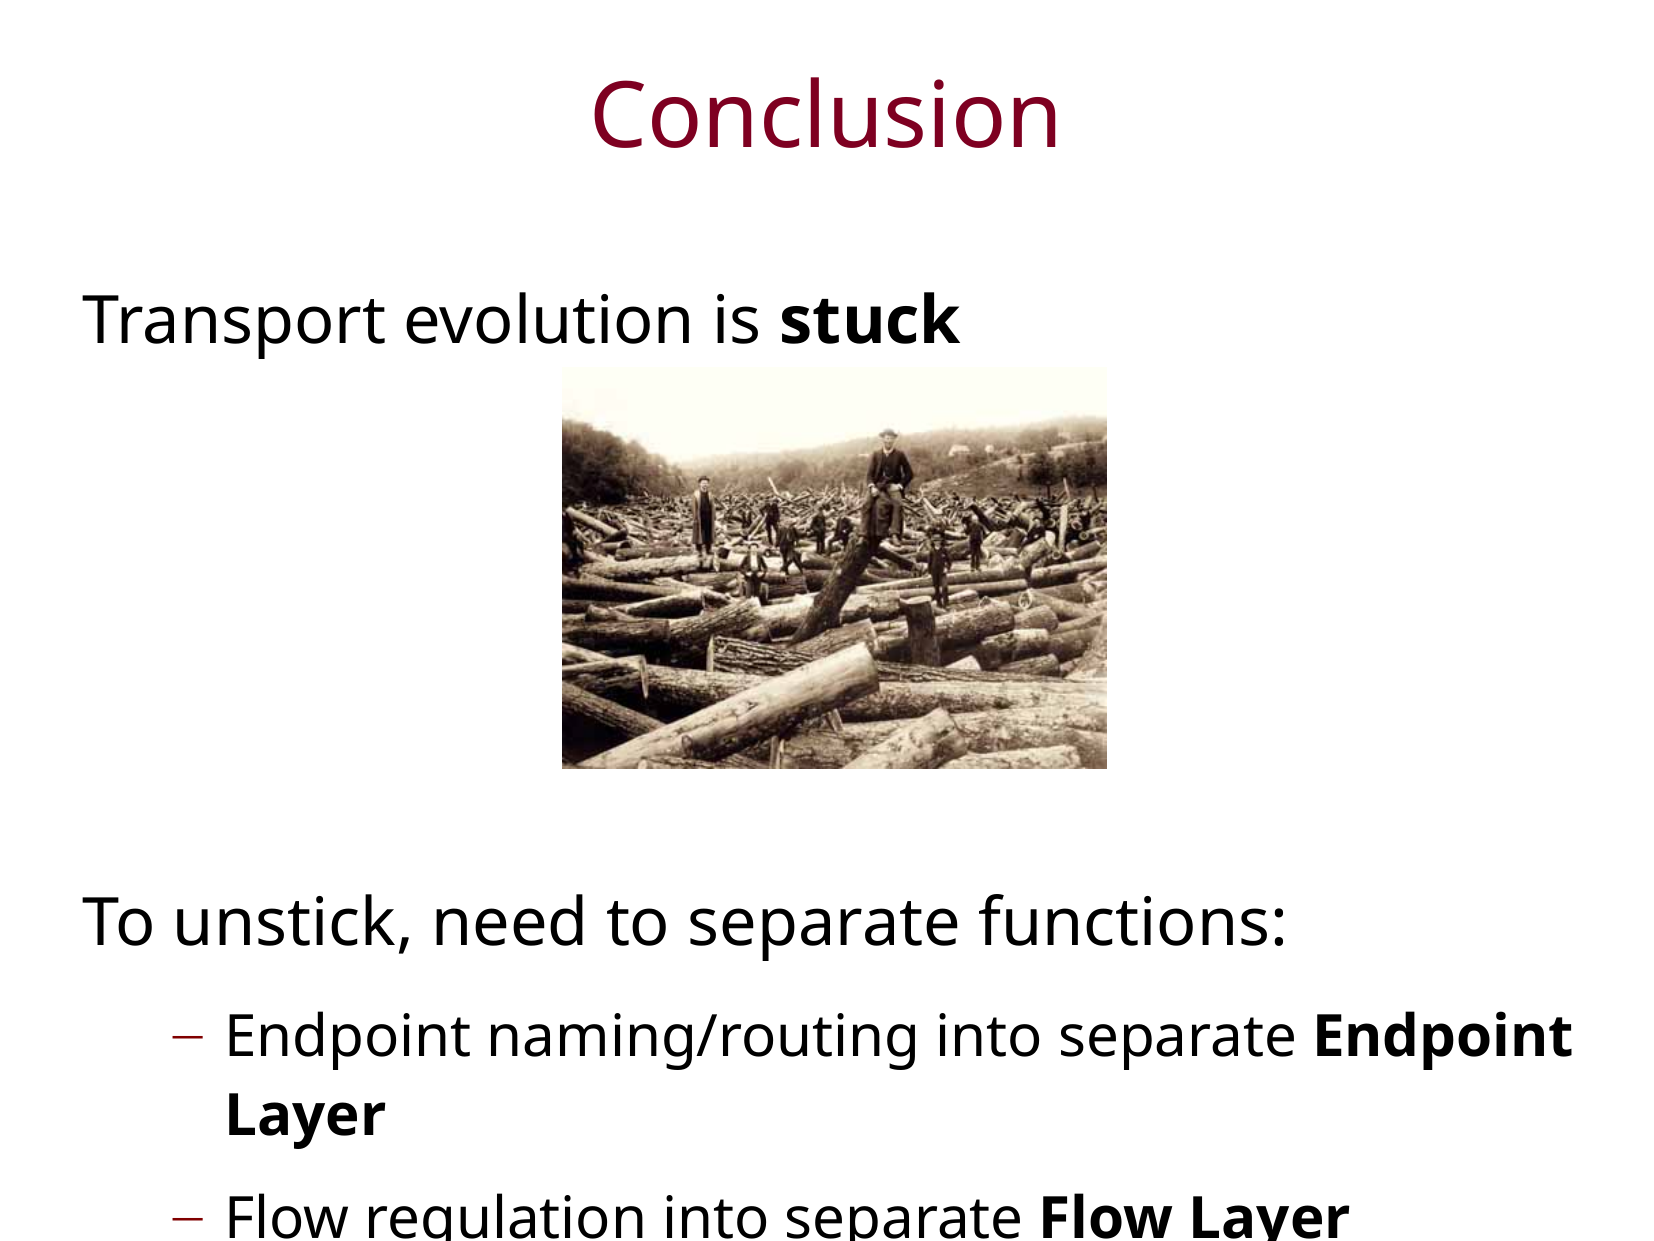

# Conclusion
Transport evolution is stuck
To unstick, need to separate functions:
Endpoint naming/routing into separate Endpoint Layer
Flow regulation into separate Flow Layer
Leave semantic abstractions in Transport Layer